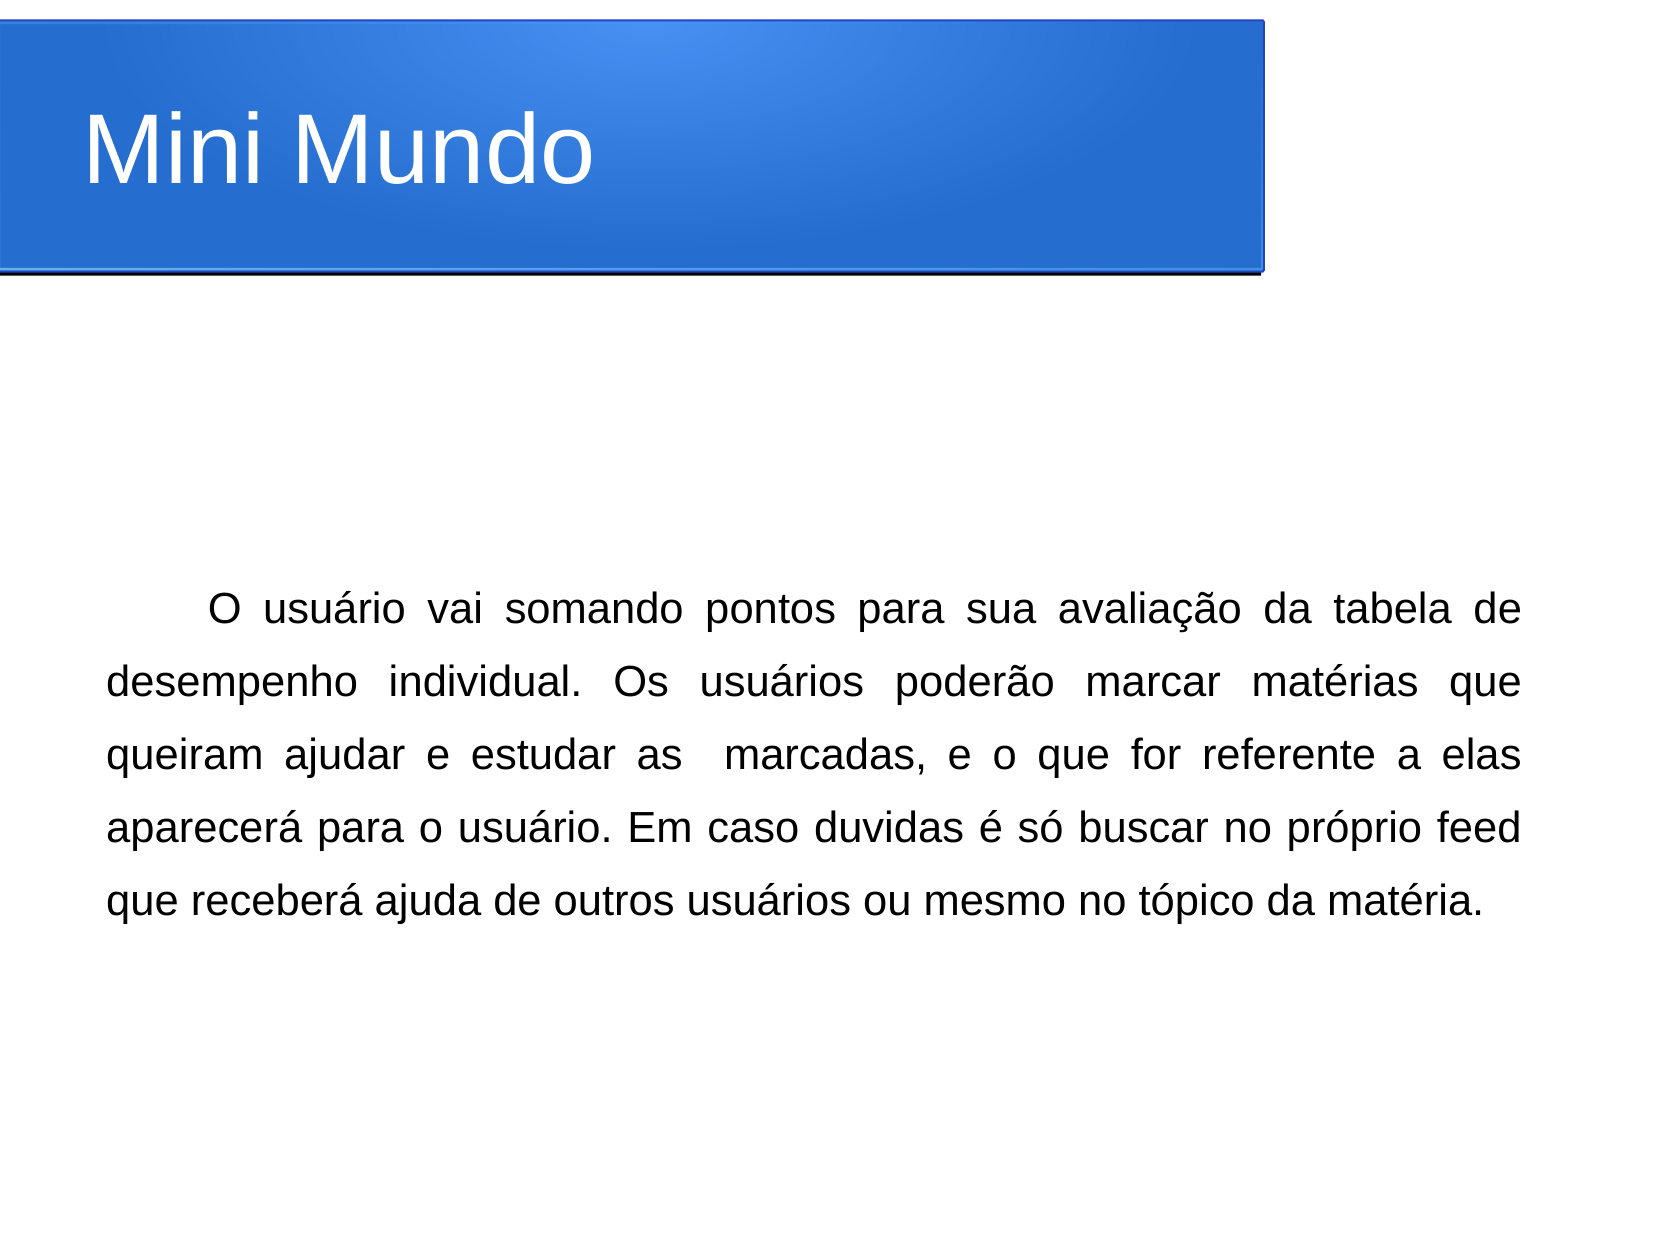

# Mini Mundo
 O usuário vai somando pontos para sua avaliação da tabela de desempenho individual. Os usuários poderão marcar matérias que queiram ajudar e estudar as marcadas, e o que for referente a elas aparecerá para o usuário. Em caso duvidas é só buscar no próprio feed que receberá ajuda de outros usuários ou mesmo no tópico da matéria.